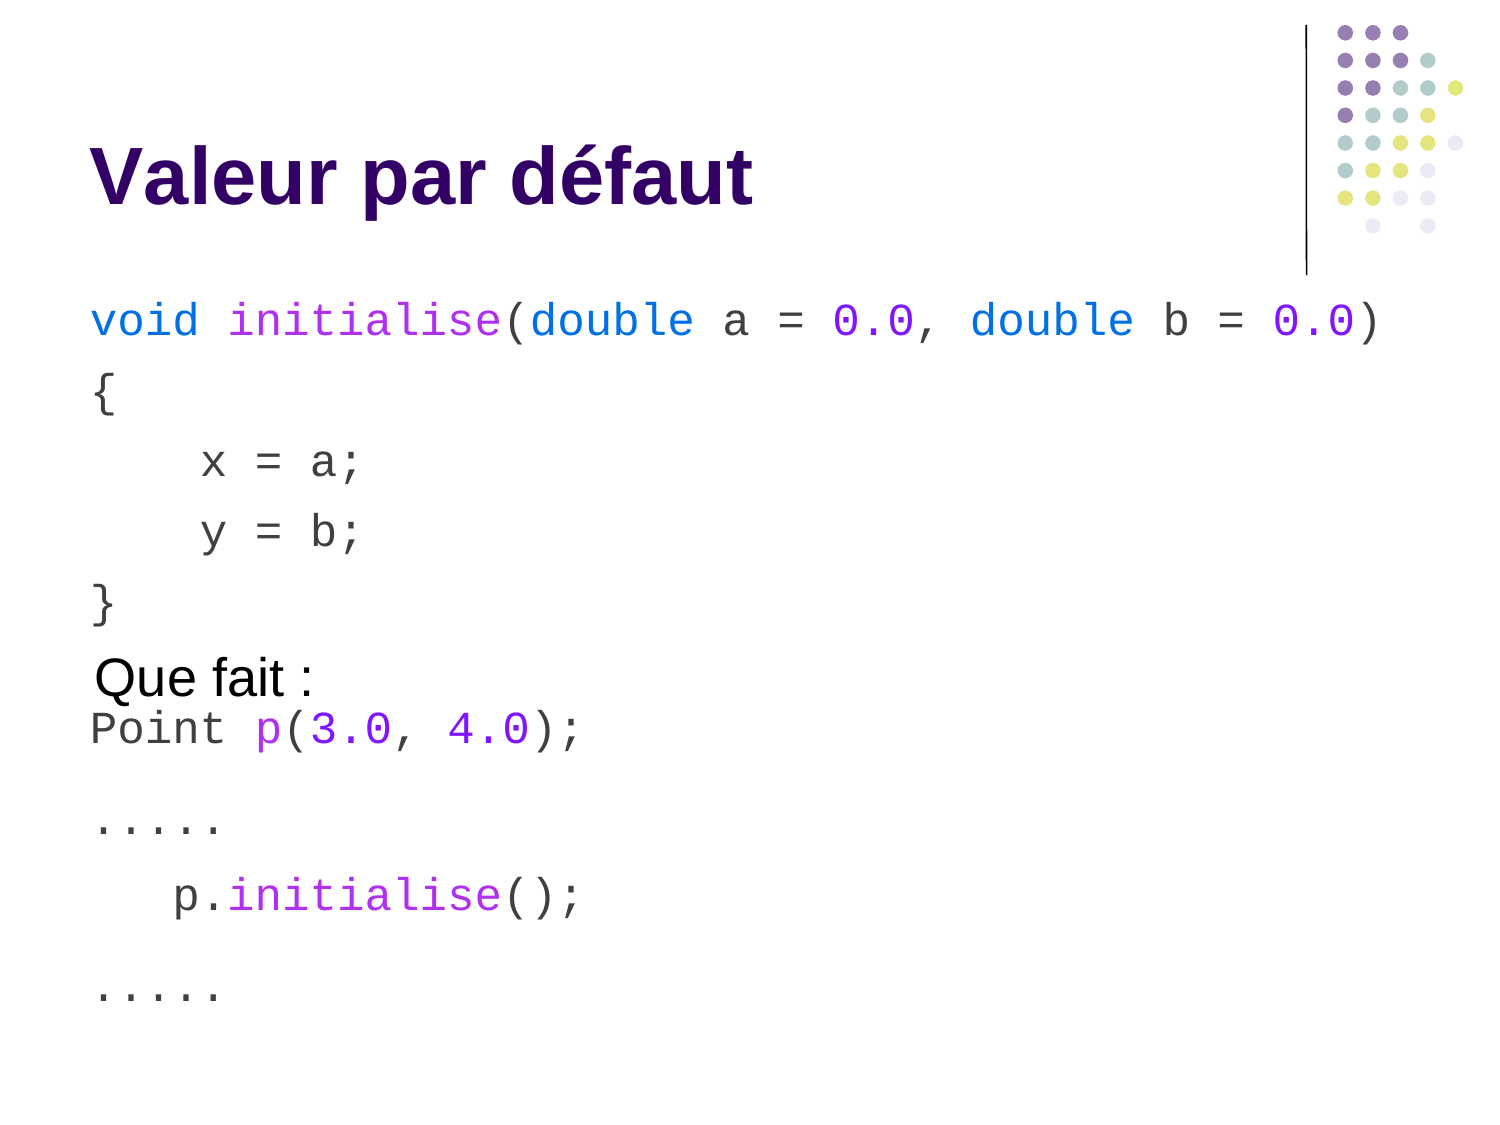

# Valeur par défaut
void initialise(double a = 0.0, double b = 0.0)
{
 x = a;
 y = b;
}
Que fait :
Point p(3.0, 4.0);
.....
 p.initialise();
.....